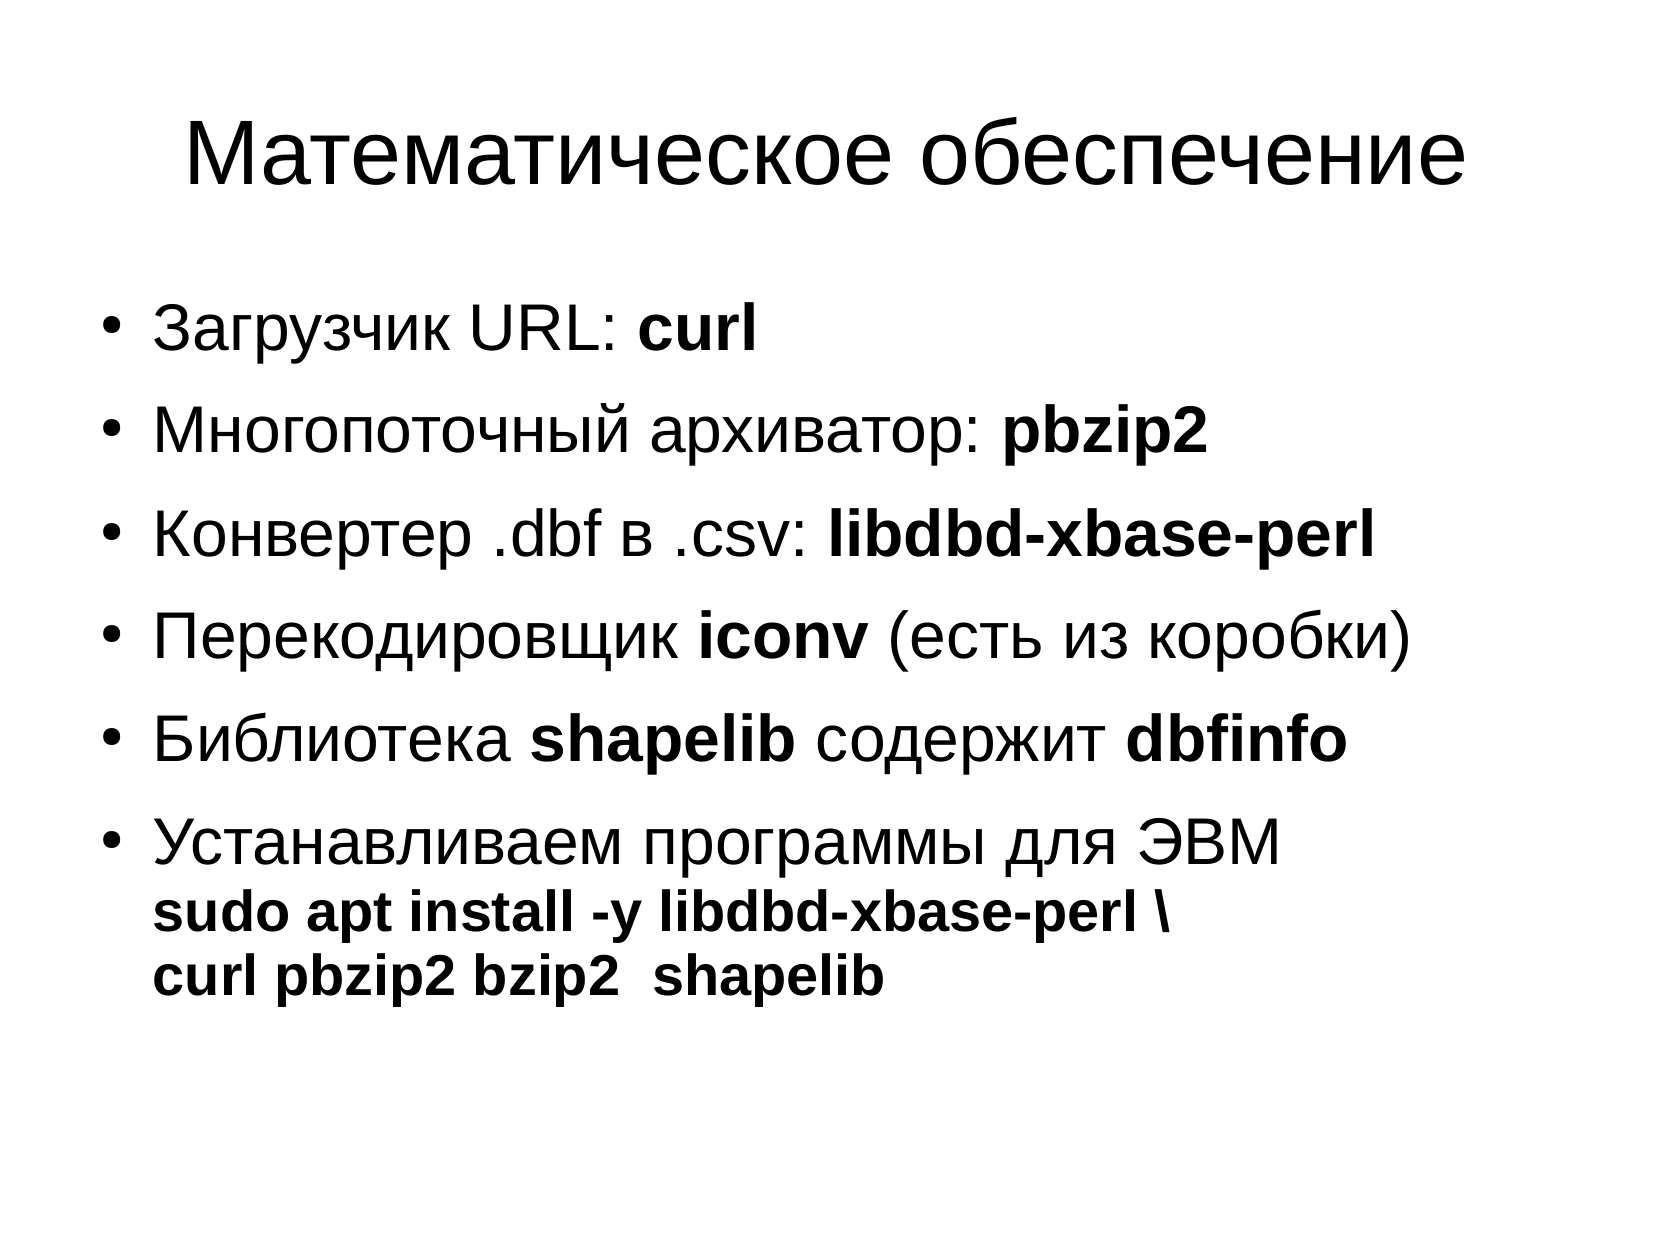

# Математическое обеспечение
Загрузчик URL: curl
Многопоточный архиватор: pbzip2
Конвертер .dbf в .csv: libdbd-xbase-perl
Перекодировщик iconv (есть из коробки)
Библиотека shapelib содержит dbfinfo
Устанавливаем программы для ЭВМ
sudo apt install -y libdbd-xbase-perl \
curl pbzip2 bzip2 shapelib